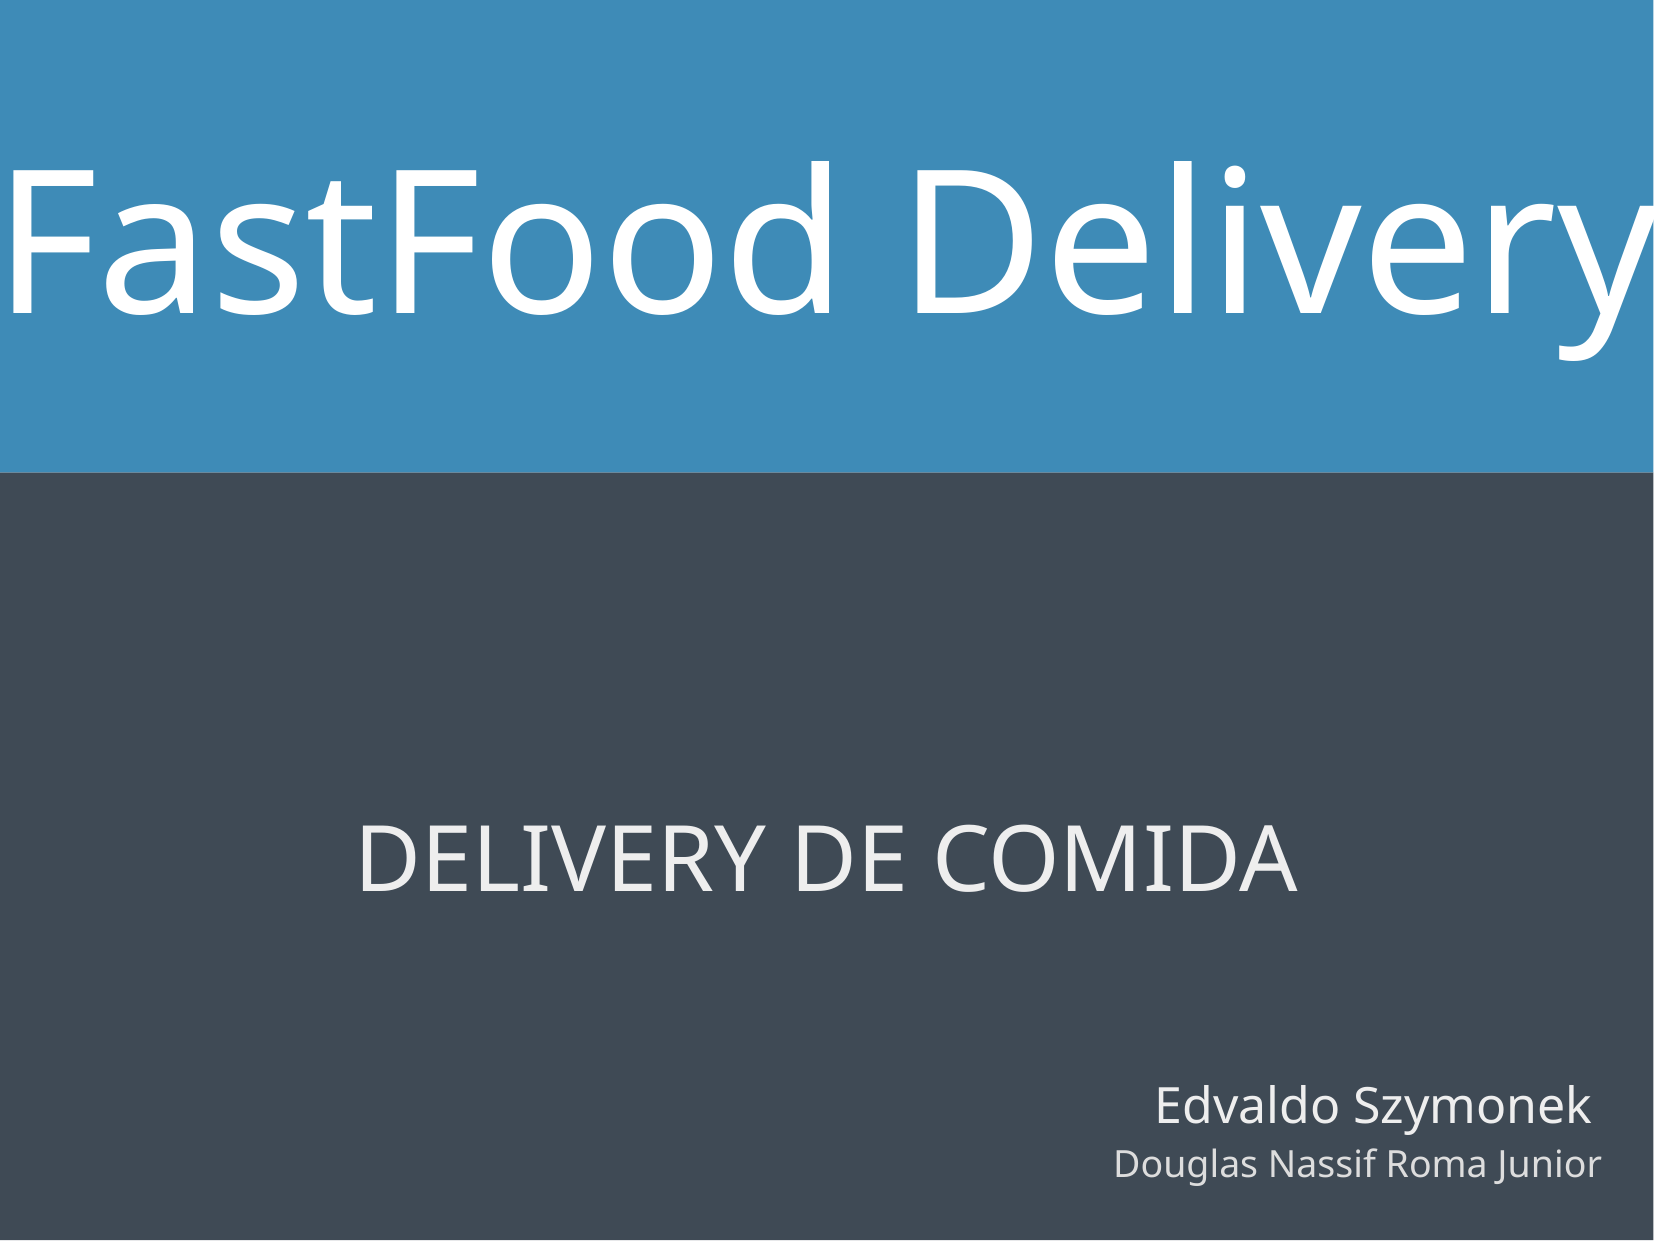

FastFood Delivery
DELIVERY DE COMIDA
Edvaldo Szymonek
Douglas Nassif Roma Junior